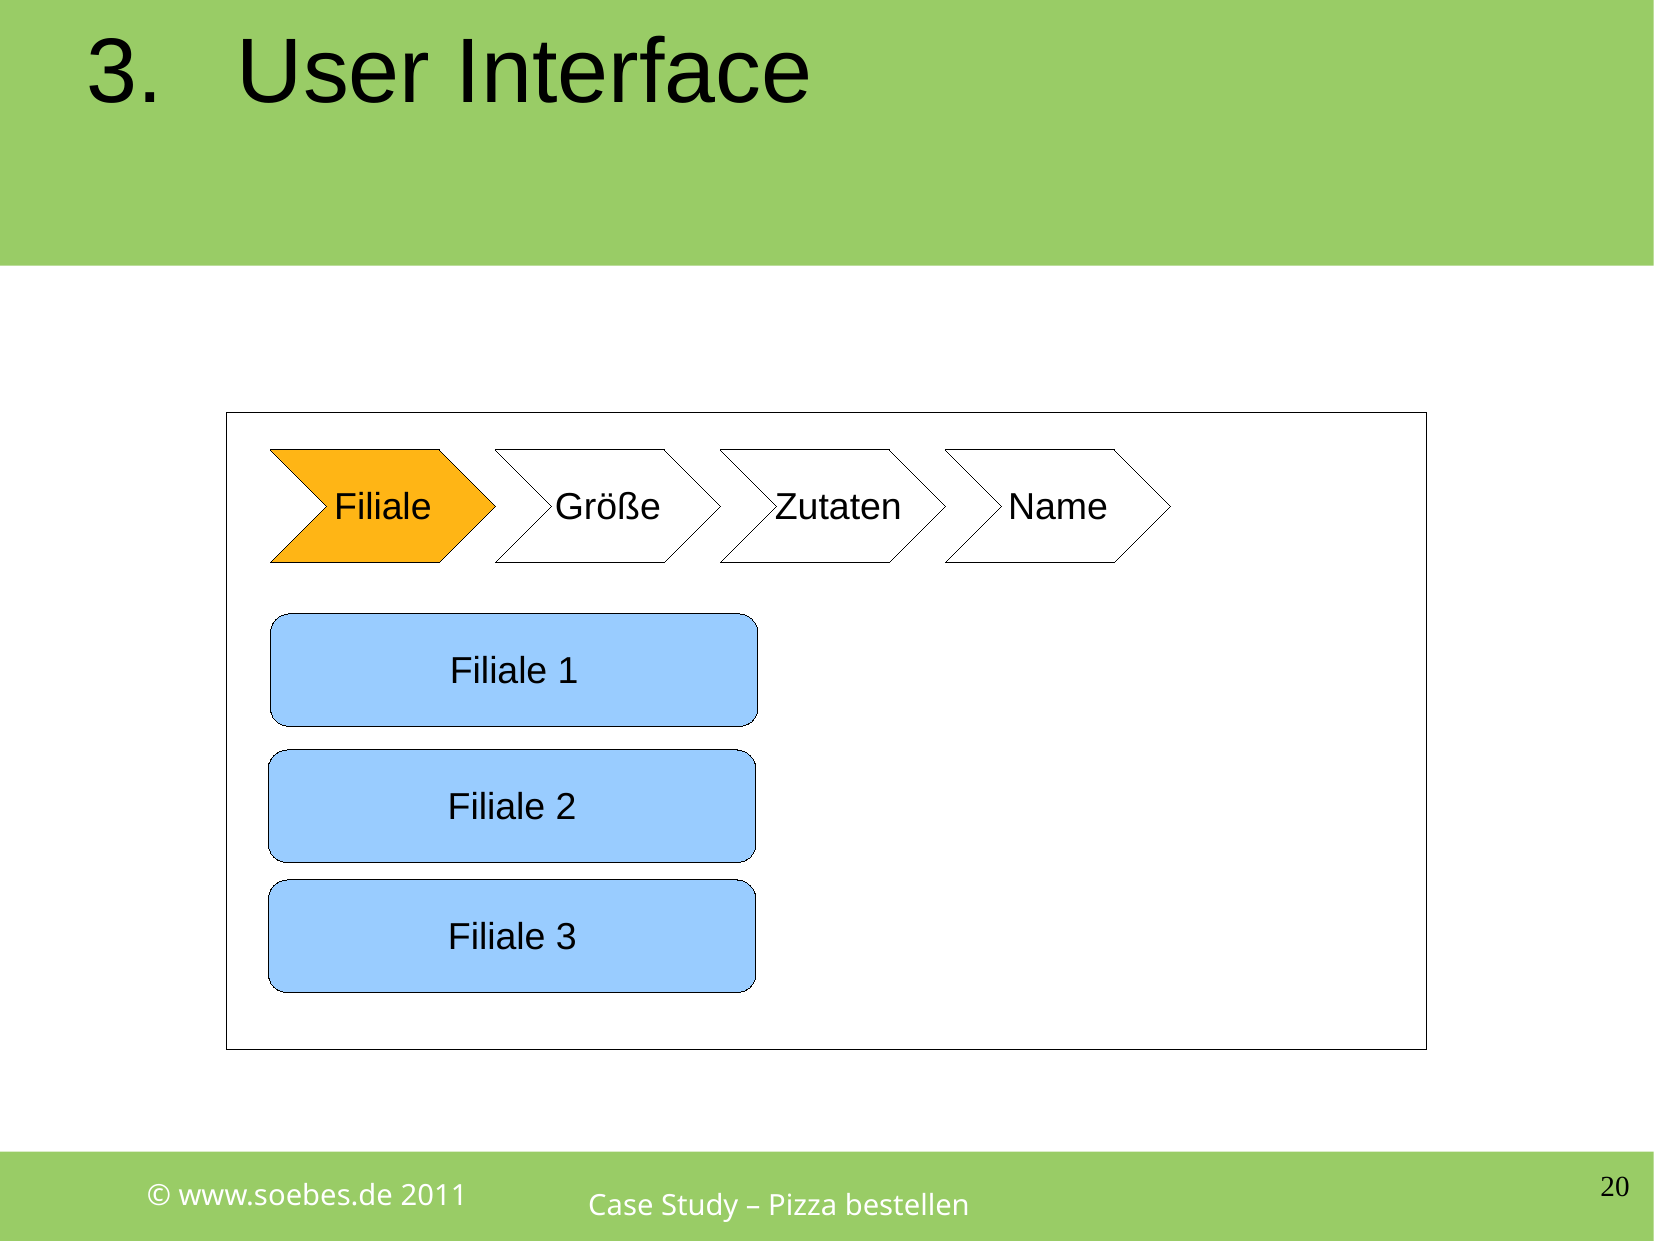

# 3.	User Interface
Filiale
Größe
 Zutaten
Name
Filiale 1
Filiale 2
Filiale 3
20